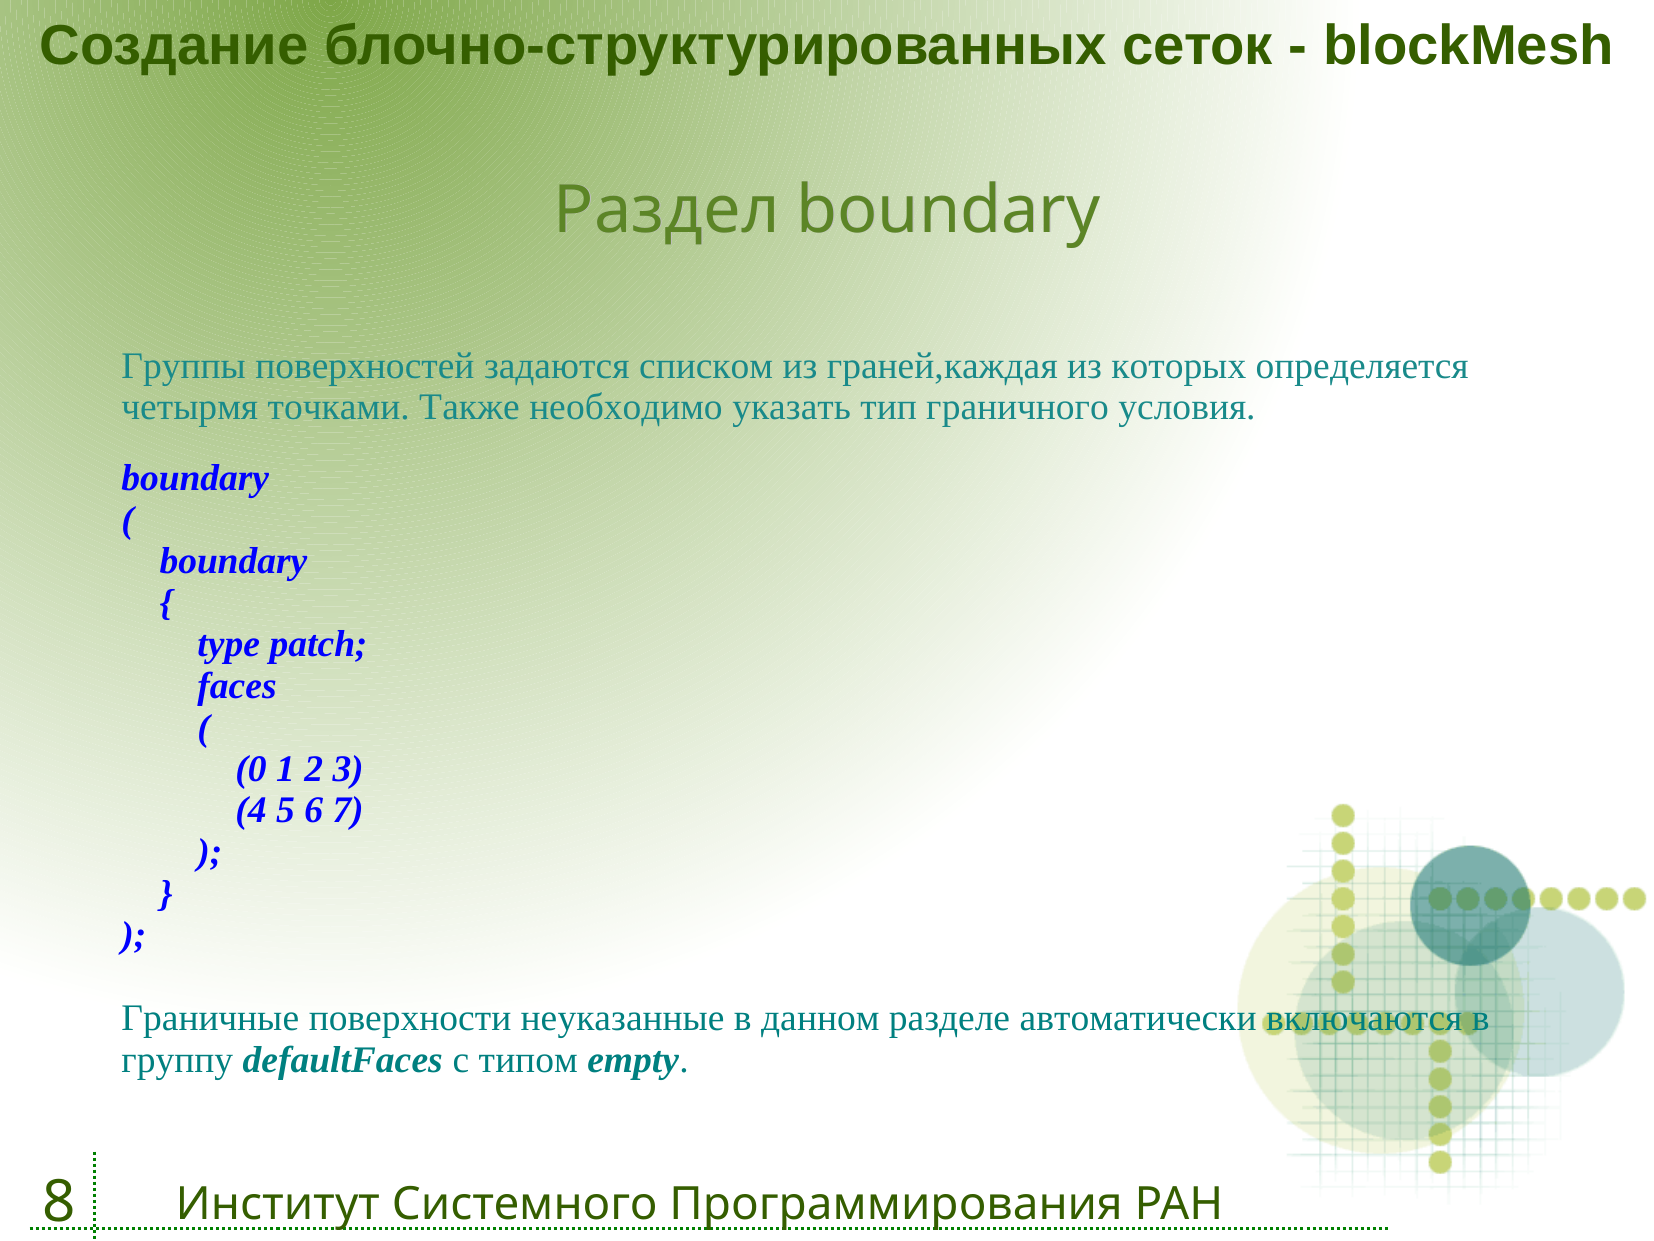

# Раздел boundary
Группы поверхностей задаются списком из граней,каждая из которых определяется четырмя точками. Также необходимо указать тип граничного условия.
boundary
(
 boundary
 {
 type patch;
 faces
 (
 (0 1 2 3)
 (4 5 6 7)
 );
 }
);
Граничные поверхности неуказанные в данном разделе автоматически включаются в группу defaultFaces с типом empty.